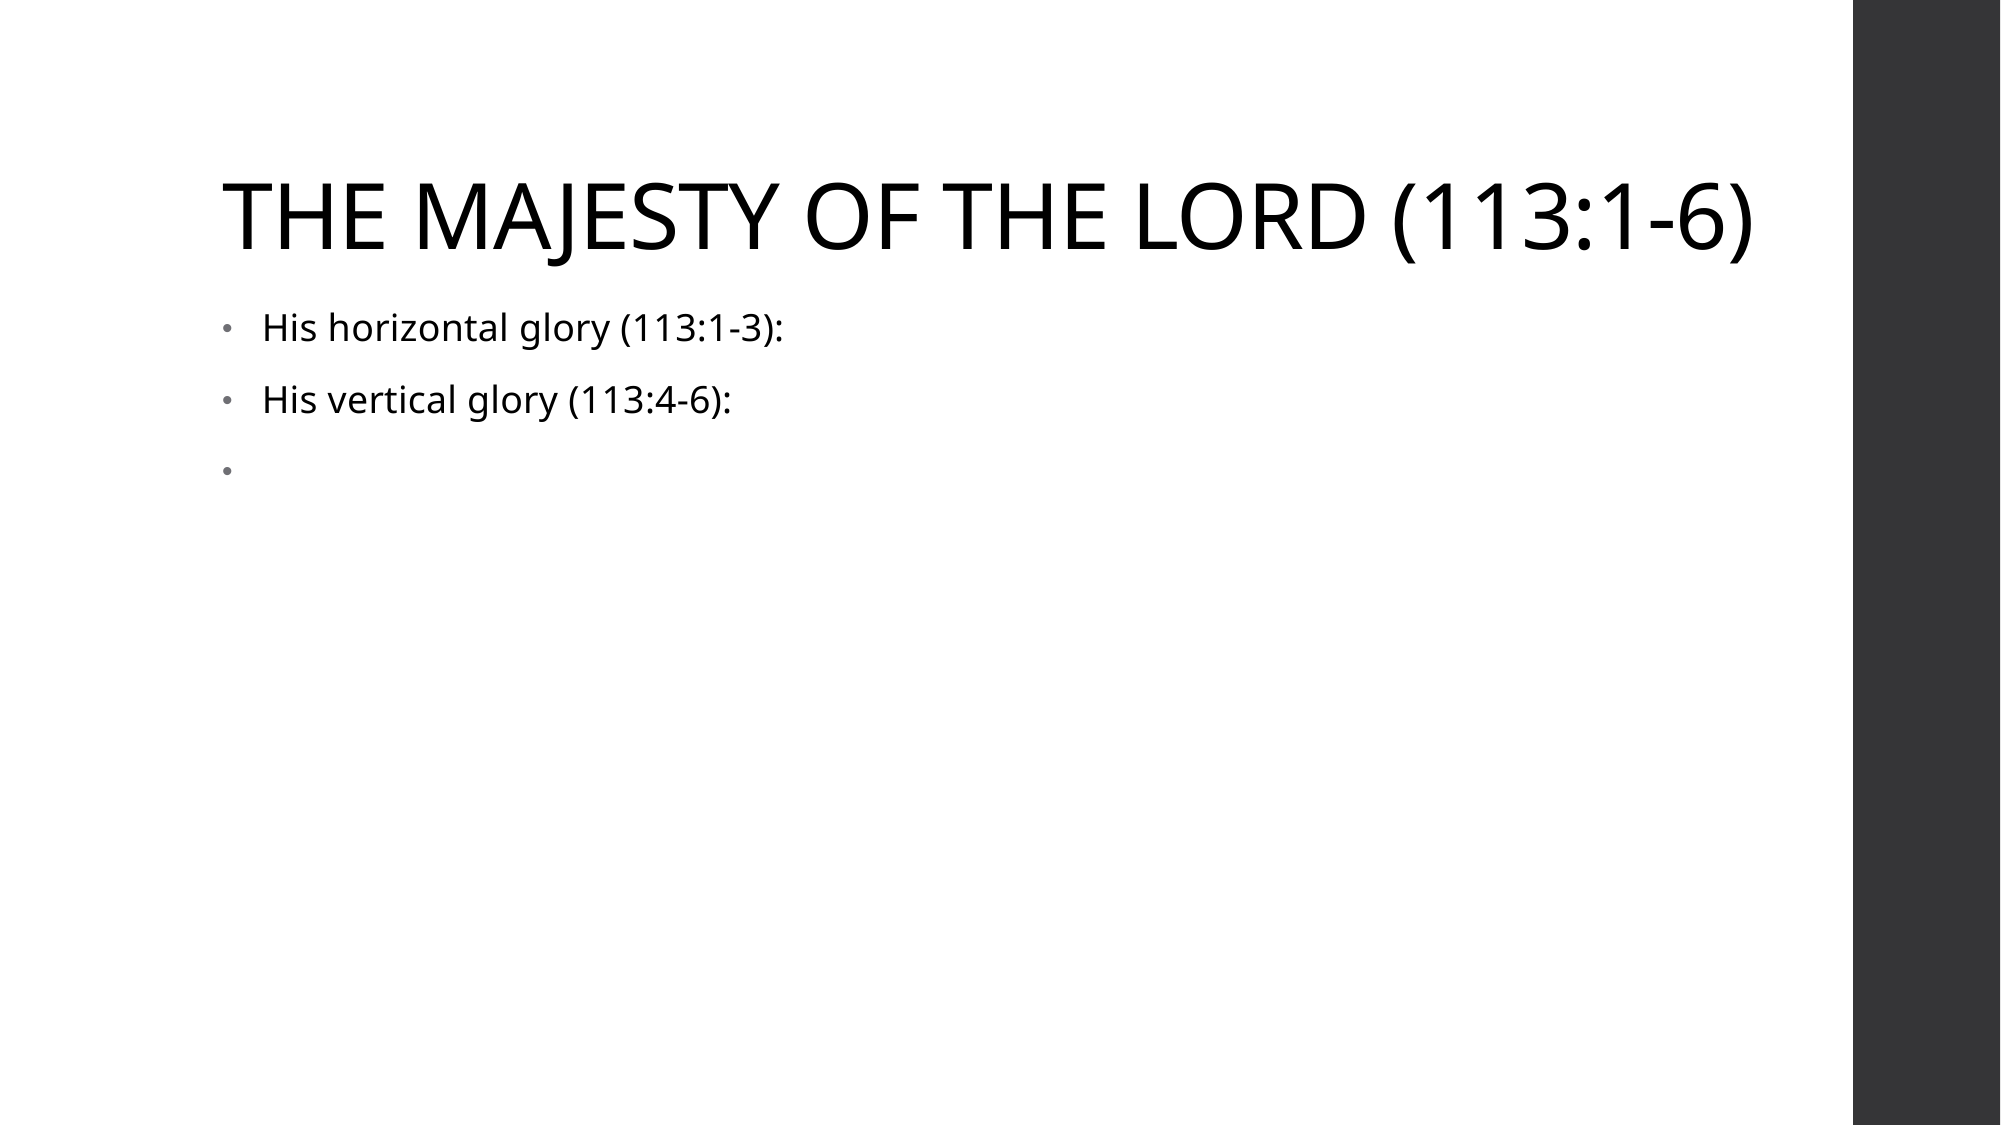

# THE MAJESTY OF THE LORD (113:1-6)
 His horizontal glory (113:1-3):
 His vertical glory (113:4-6):